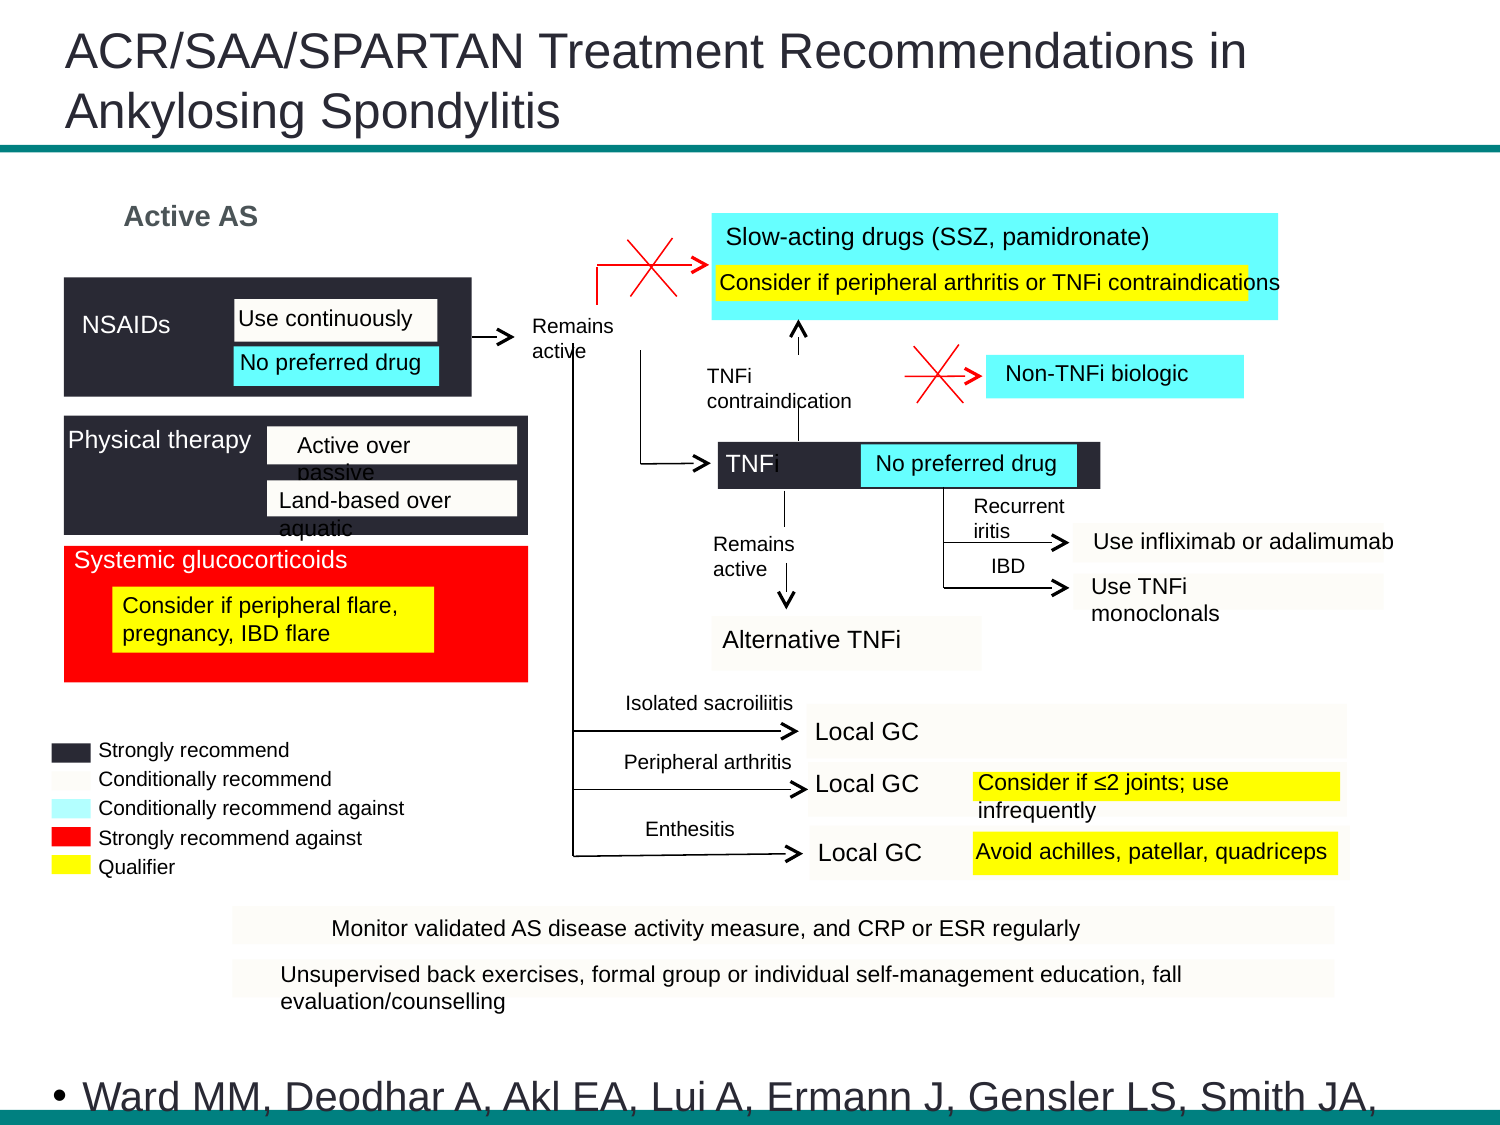

ACR/SAA/SPARTAN Treatment Recommendations in Ankylosing Spondylitis
Active AS
Slow-acting drugs (SSZ, pamidronate)
Consider if peripheral arthritis or TNFi contraindications
Use continuously
NSAIDs
Remains active
No preferred drug
Non-TNFi biologic
TNFi contraindication
Physical therapy
Active over passive
TNFi
No preferred drug
Land-based over aquatic
Recurrent iritis
Use infliximab or adalimumab
Remains active
Systemic glucocorticoids
IBD
Use TNFi monoclonals
Consider if peripheral flare, pregnancy, IBD flare
Alternative TNFi
Isolated sacroiliitis
Local GC
Strongly recommend
Conditionally recommend
Strongly recommend against
Qualifier
Peripheral arthritis
Local GC
Consider if ≤2 joints; use infrequently
Conditionally recommend against
Enthesitis
Local GC
Avoid achilles, patellar, quadriceps
Monitor validated AS disease activity measure, and CRP or ESR regularly
Unsupervised back exercises, formal group or individual self-management education, fall evaluation/counselling
# Ward MM, Deodhar A, Akl EA, Lui A, Ermann J, Gensler LS, Smith JA, Borenstein D, Hiratzka J, Weiss PF, Inman RD. American College of Rheumatology/Spondylitis Association of America/Spondyloarthritis Research and Treatment Network 2015 recommendations for the treatment of ankylosing spondylitis and nonradiographic axial spondyloarthritis. Arthritis & Rheumatology. 2016 Feb;68(2):282-98..